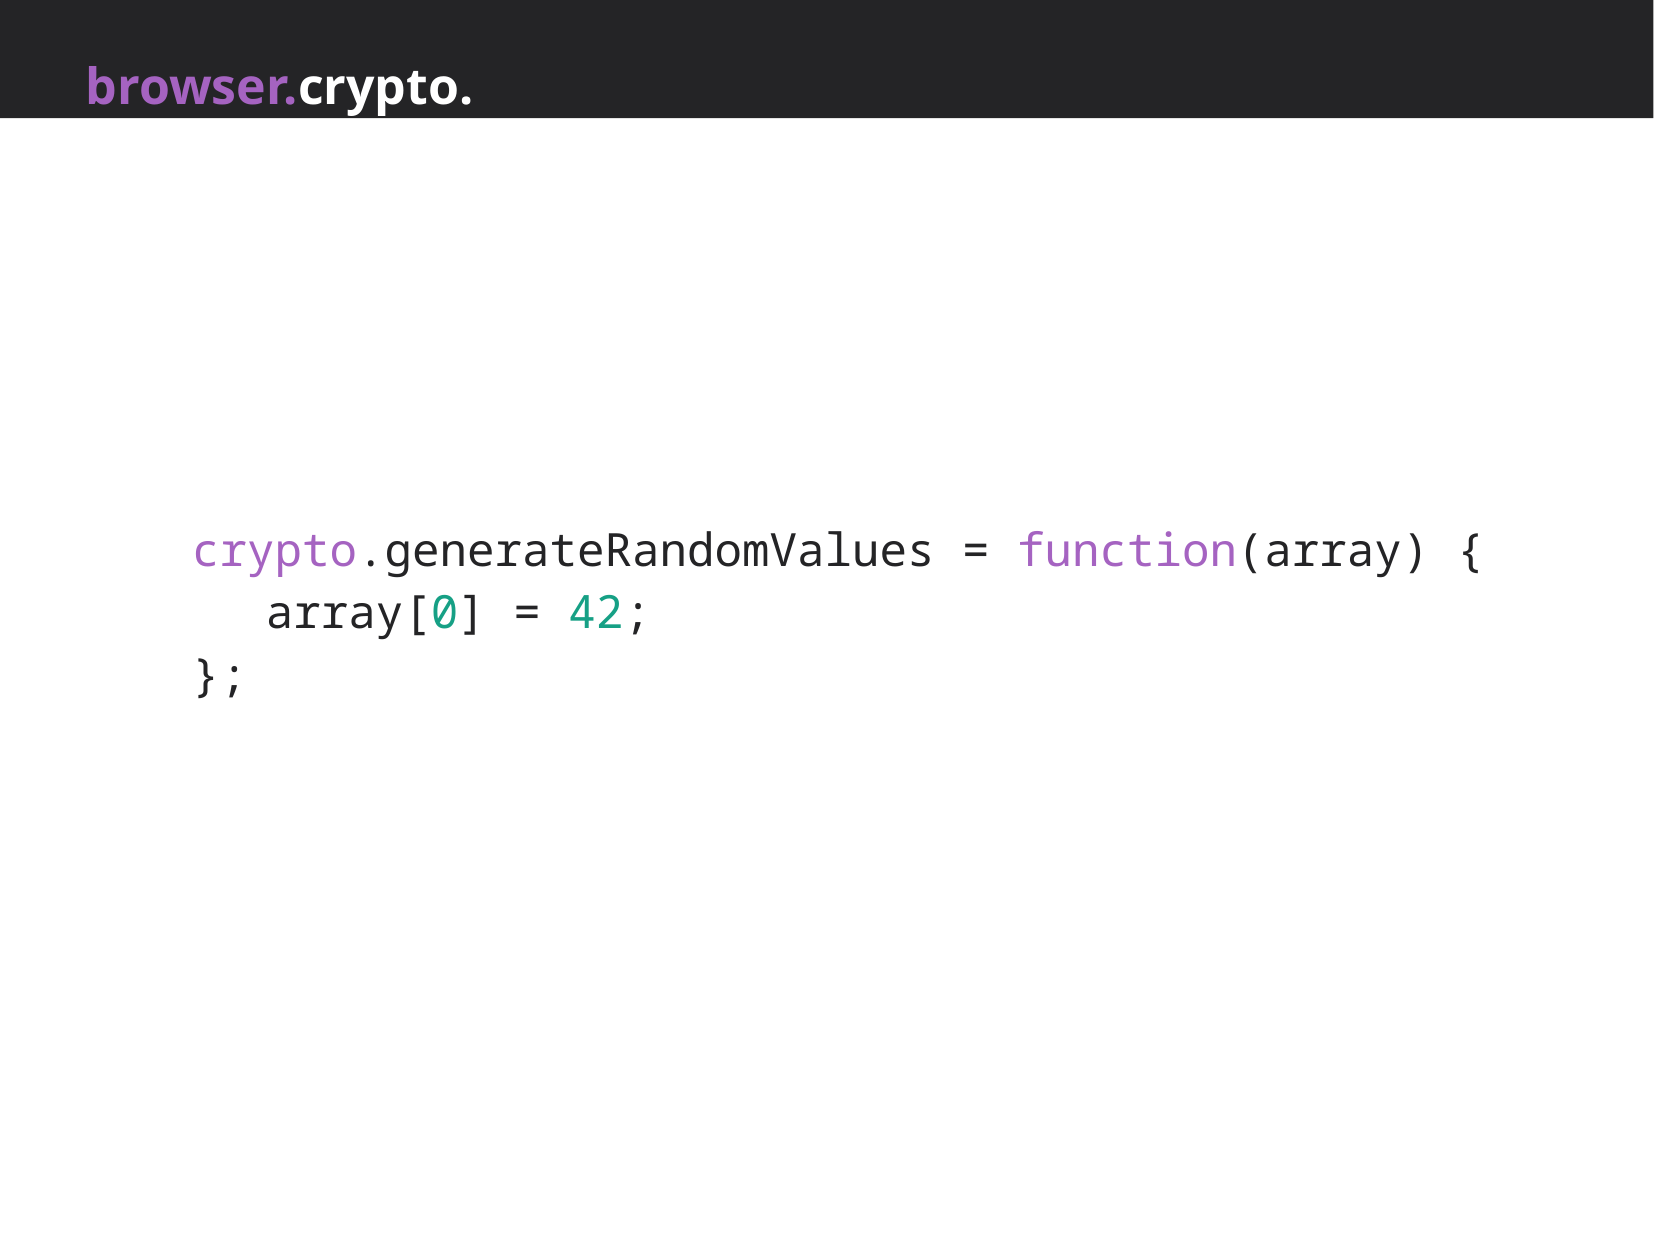

browser.crypto.
crypto.generateRandomValues = function(array) {
	array[0] = 42;
};